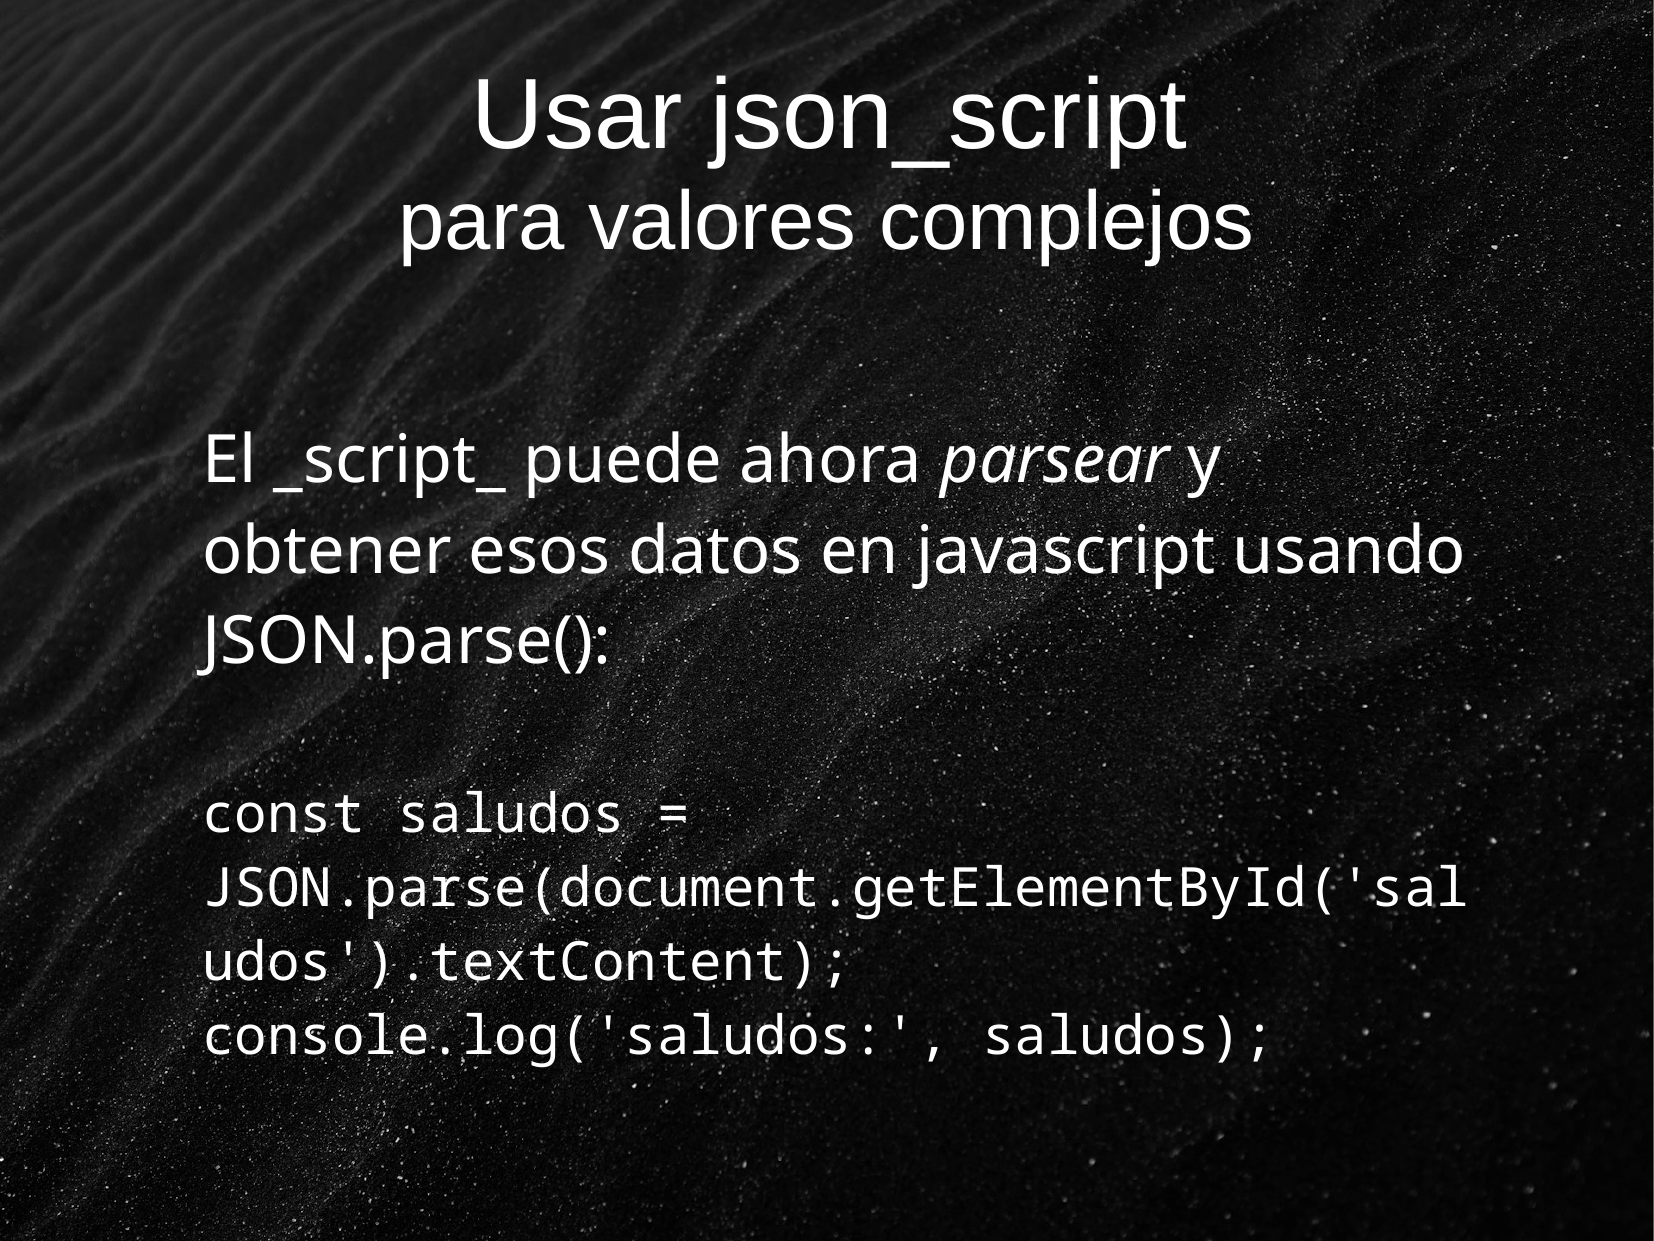

# Usar json_script para valores complejos
El _script_ puede ahora parsear y obtener esos datos en javascript usando JSON.parse():
const saludos = JSON.parse(document.getElementById('saludos').textContent);
console.log('saludos:', saludos);